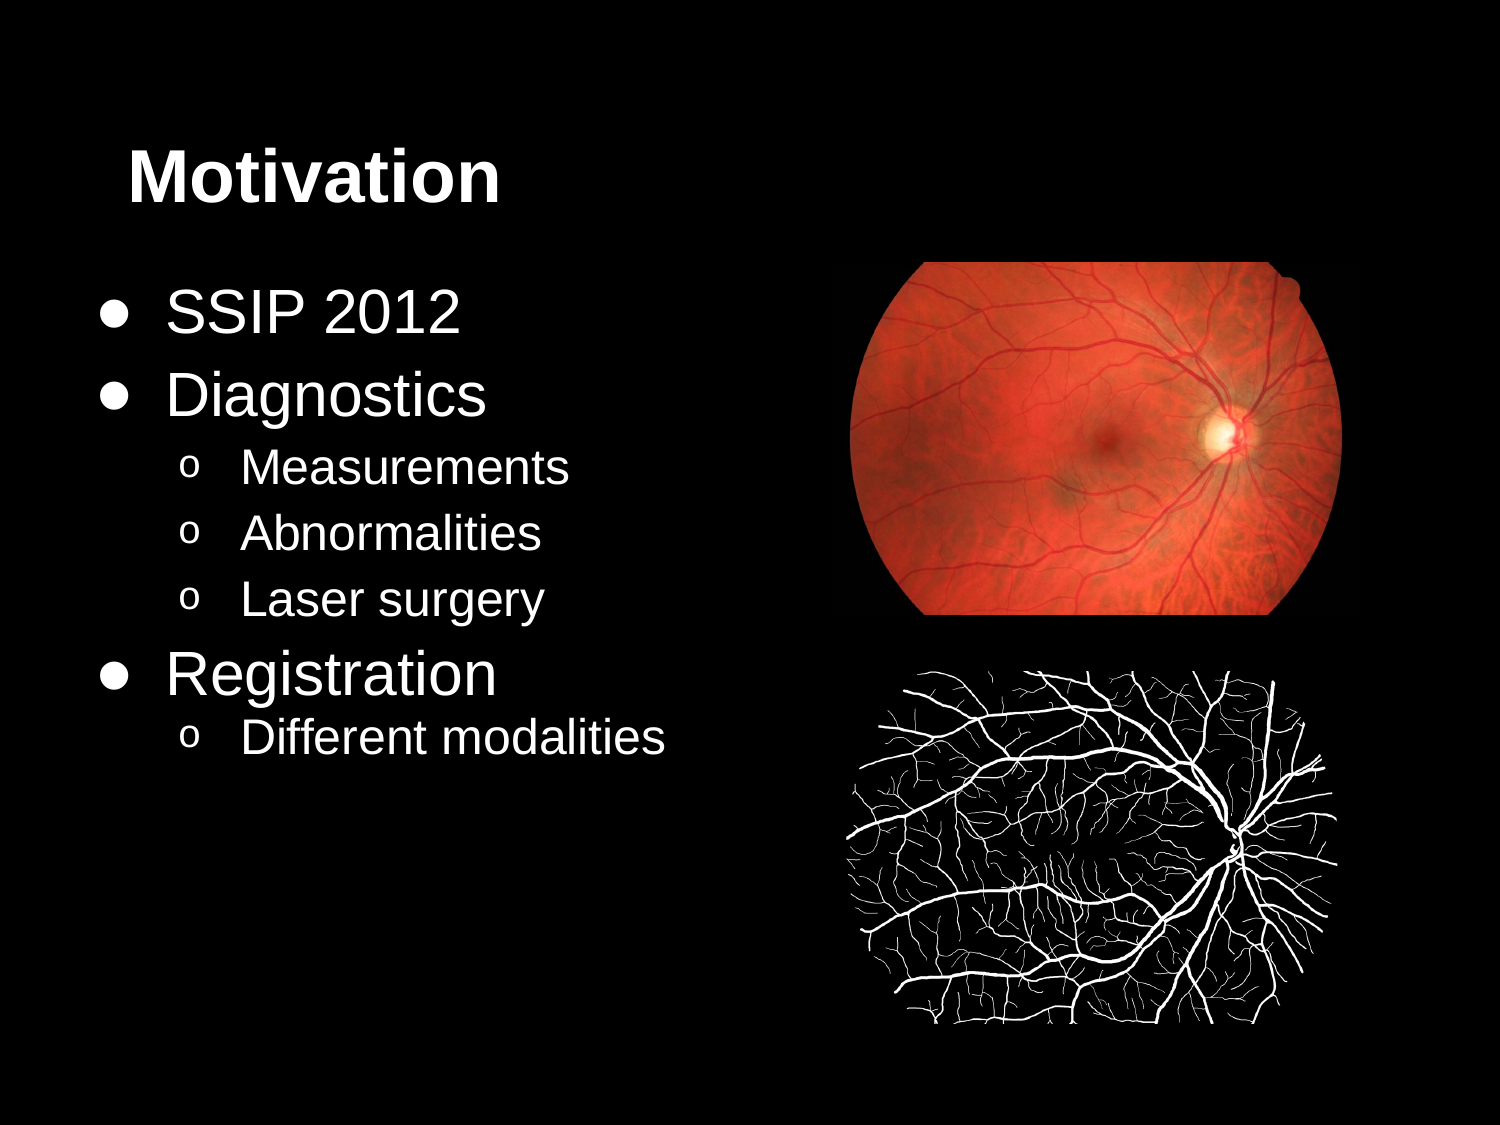

Motivation
# SSIP 2012
Diagnostics
Measurements
Abnormalities
Laser surgery
Registration
Different modalities